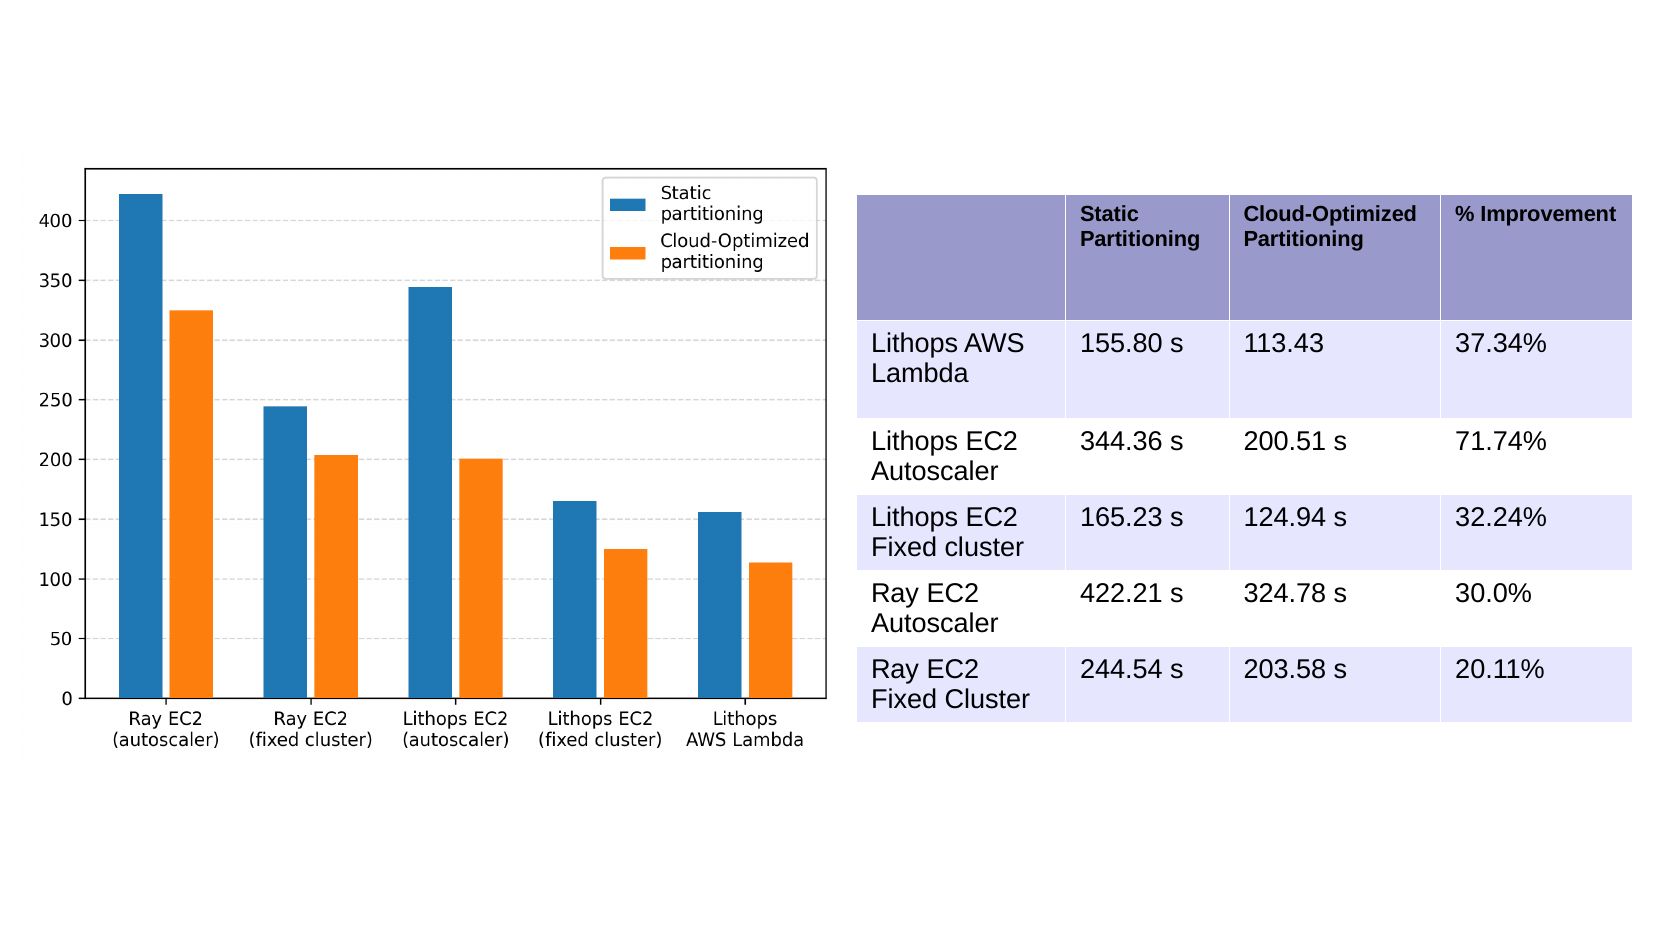

| | Static Partitioning | Cloud-Optimized Partitioning | % Improvement |
| --- | --- | --- | --- |
| Lithops AWS Lambda | 155.80 s | 113.43 | 37.34% |
| Lithops EC2 Autoscaler | 344.36 s | 200.51 s | 71.74% |
| Lithops EC2 Fixed cluster | 165.23 s | 124.94 s | 32.24% |
| Ray EC2 Autoscaler | 422.21 s | 324.78 s | 30.0% |
| Ray EC2 Fixed Cluster | 244.54 s | 203.58 s | 20.11% |